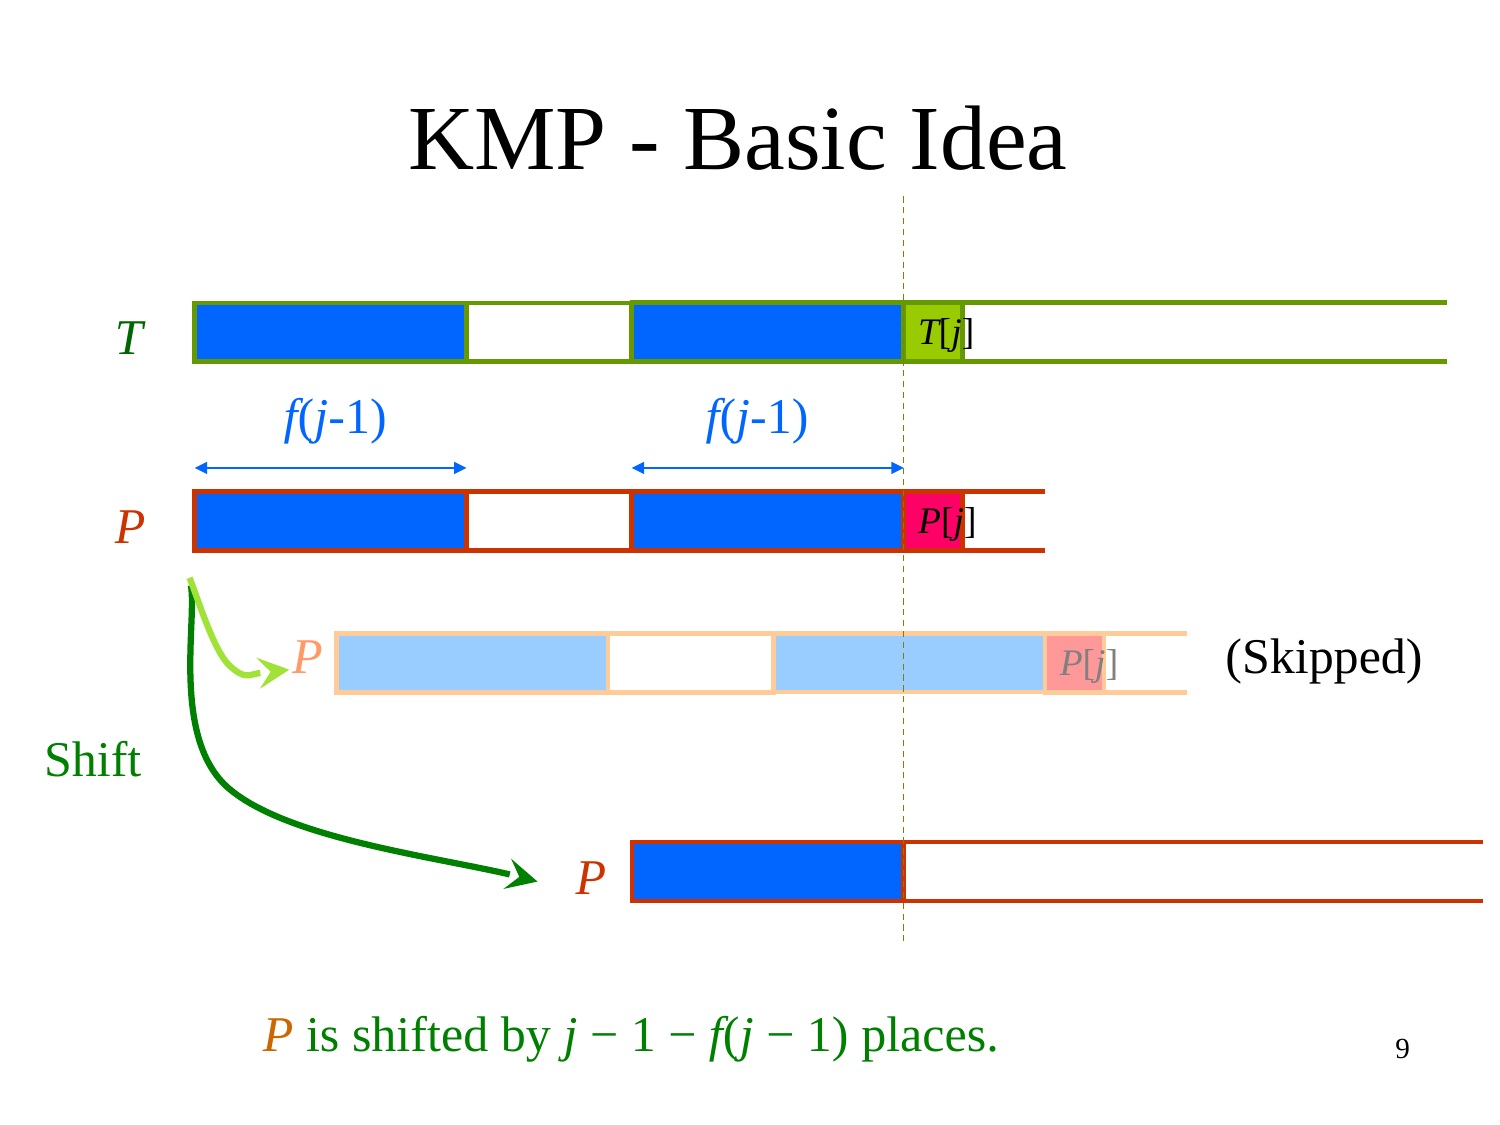

# KMP - Basic Idea
T
T[j]
f(j-1)
f(j-1)
P
P[j]
P
(Skipped)
P[j]
Shift
P
P is shifted by j − 1 − f(j − 1) places.
9